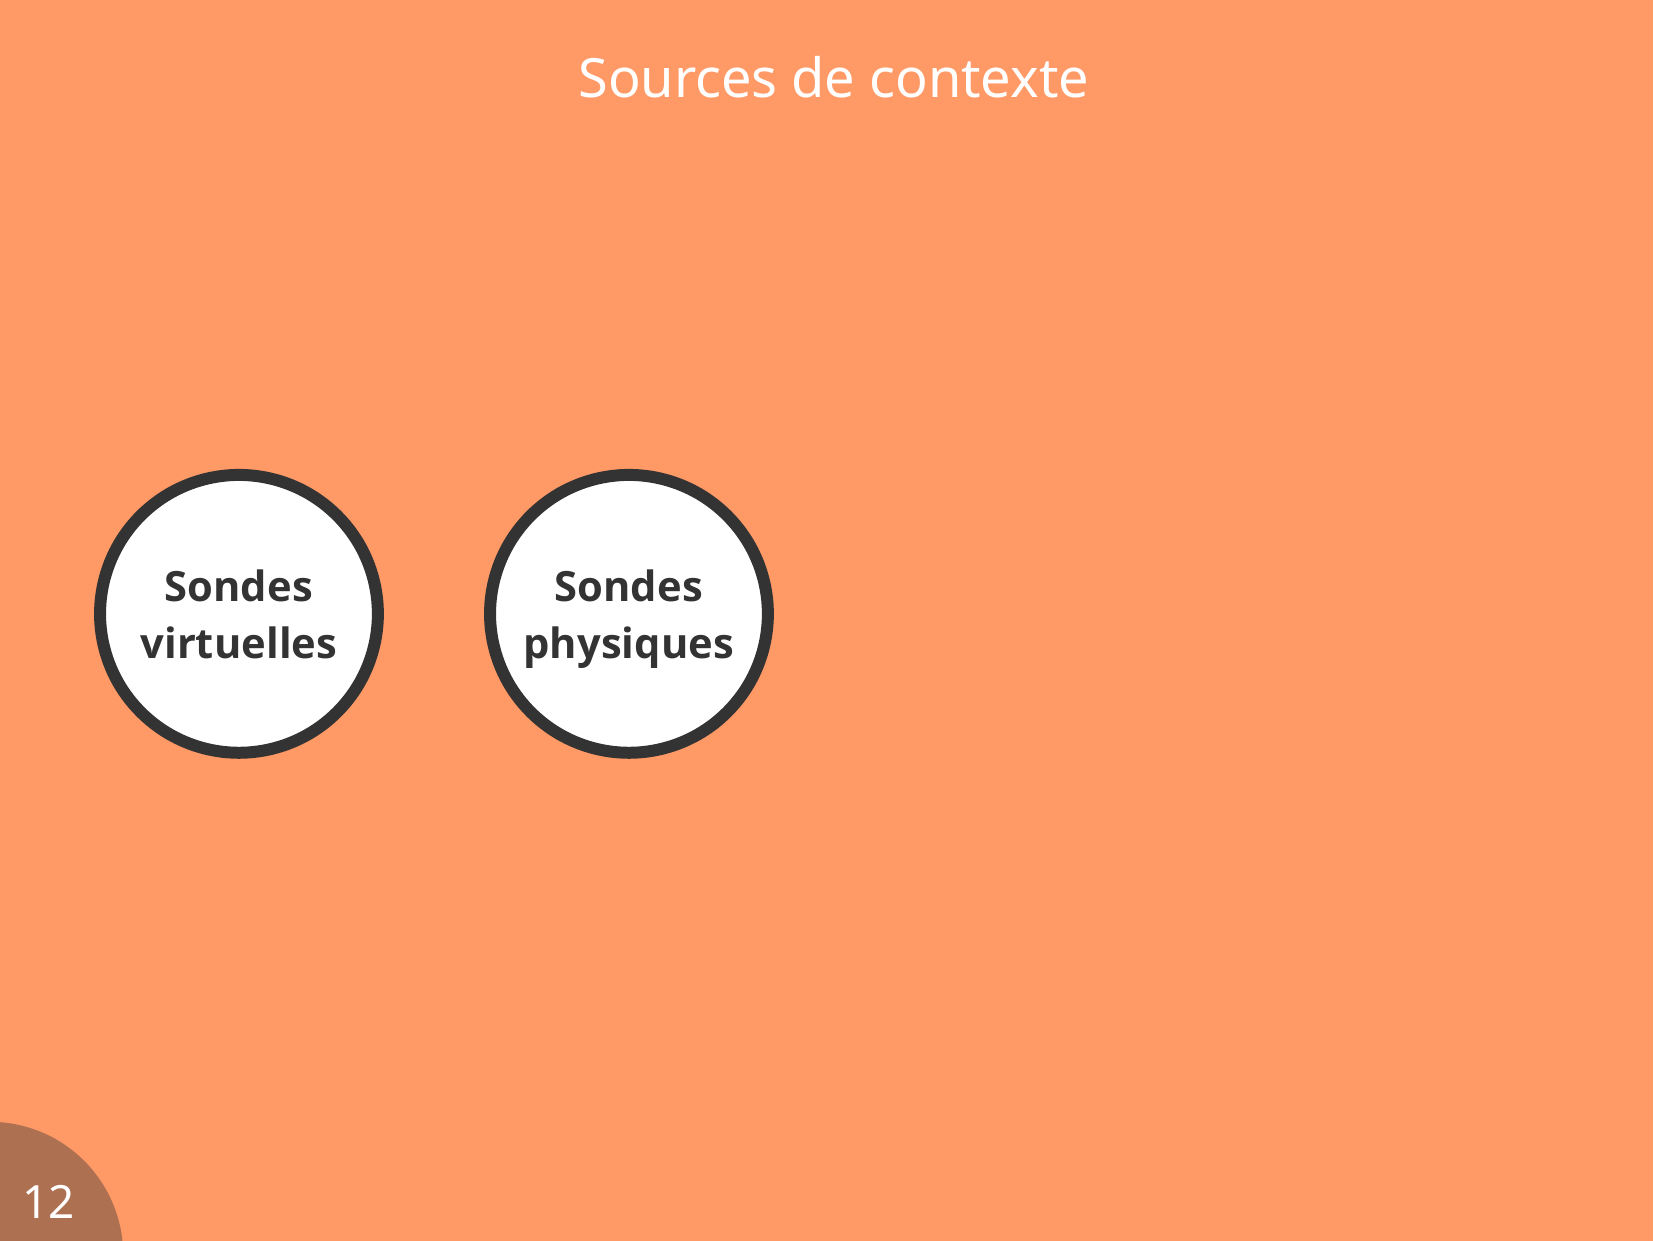

Sources de contexte
Sondes
virtuelles
Sondes
physiques
12